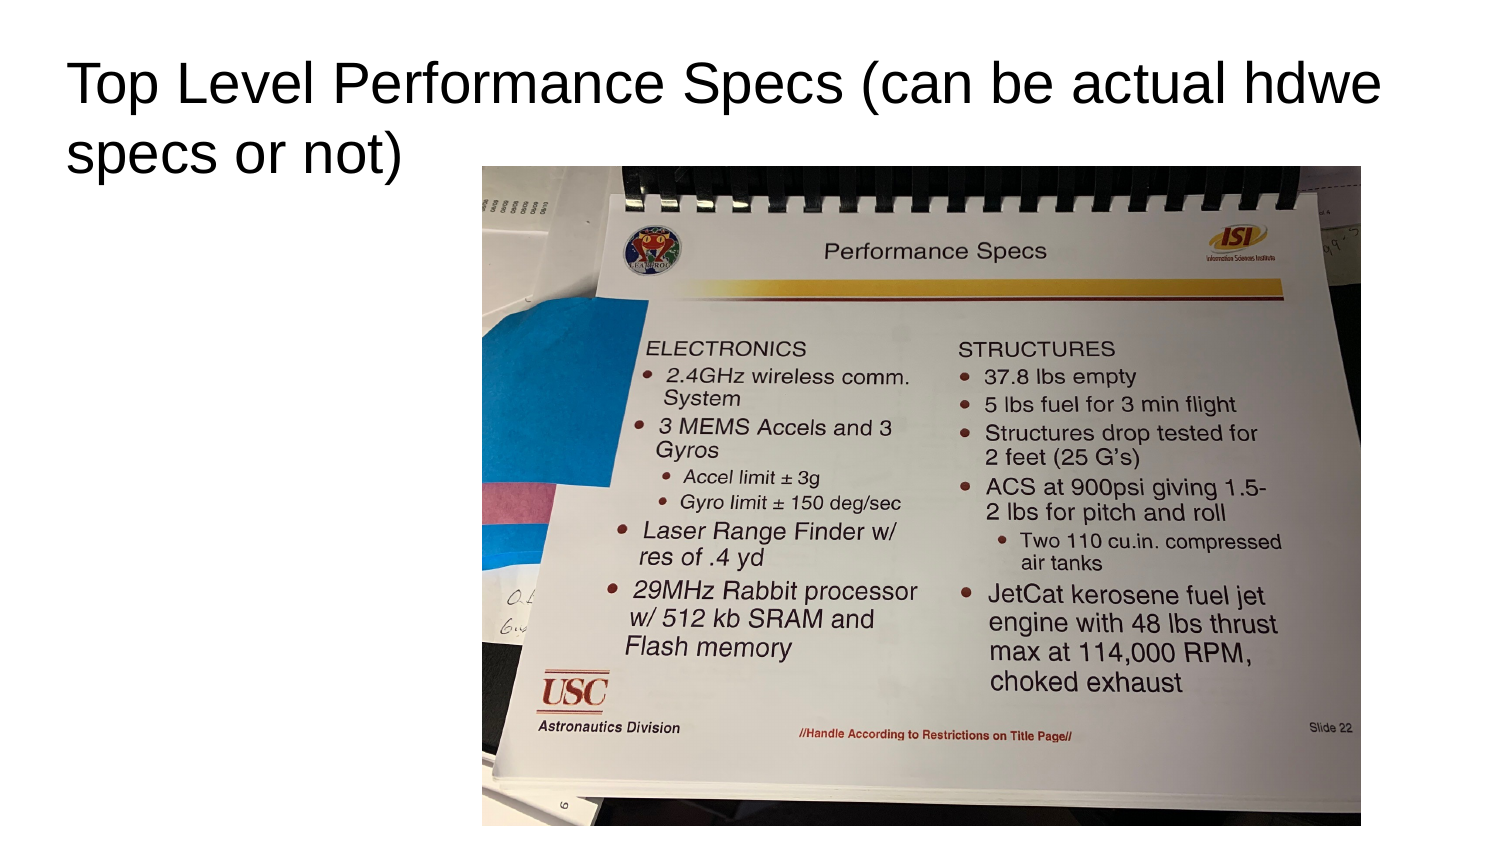

# Top Level Performance Specs (can be actual hdwe specs or not)